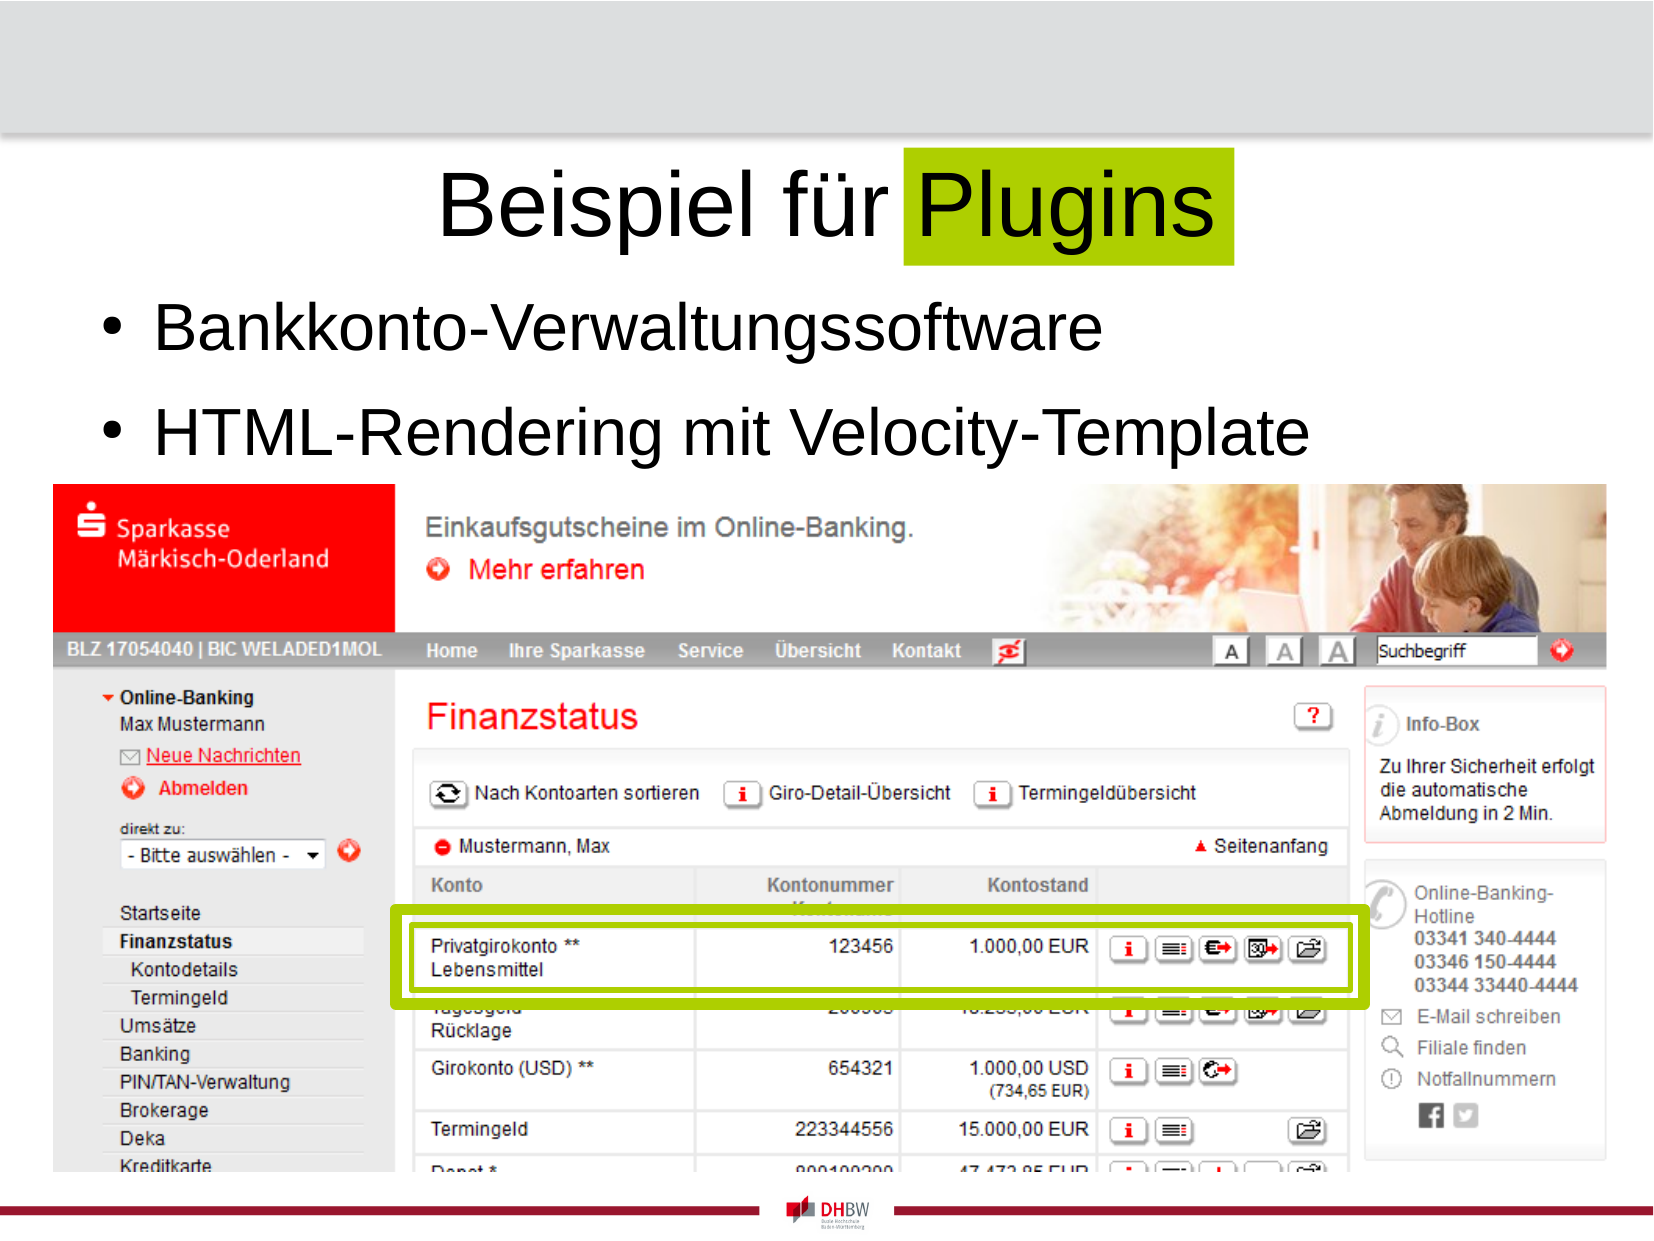

# Beispiel für Plugins
Bankkonto-Verwaltungssoftware
HTML-Rendering mit Velocity-Template